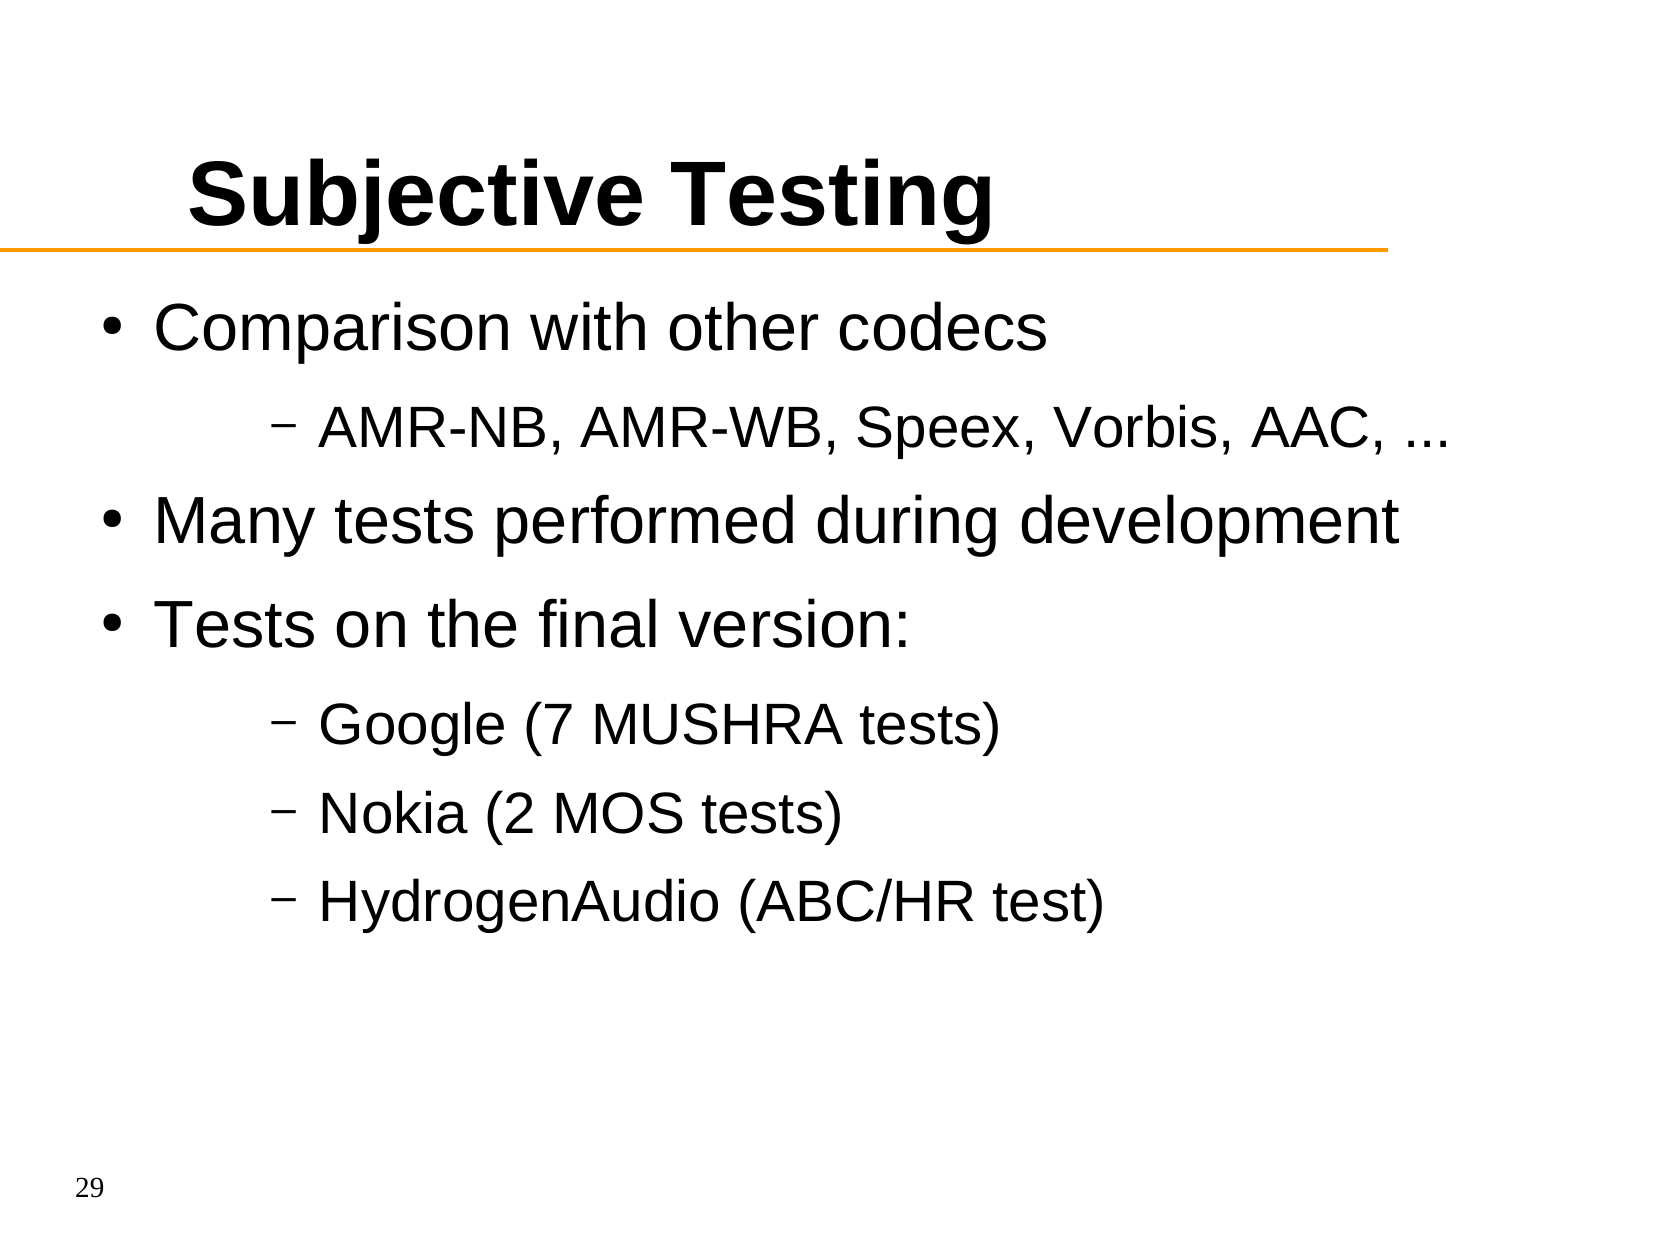

# Subjective Testing
Comparison with other codecs
AMR-NB, AMR-WB, Speex, Vorbis, AAC, ...
Many tests performed during development
Tests on the final version:
Google (7 MUSHRA tests)
Nokia (2 MOS tests)
HydrogenAudio (ABC/HR test)
29